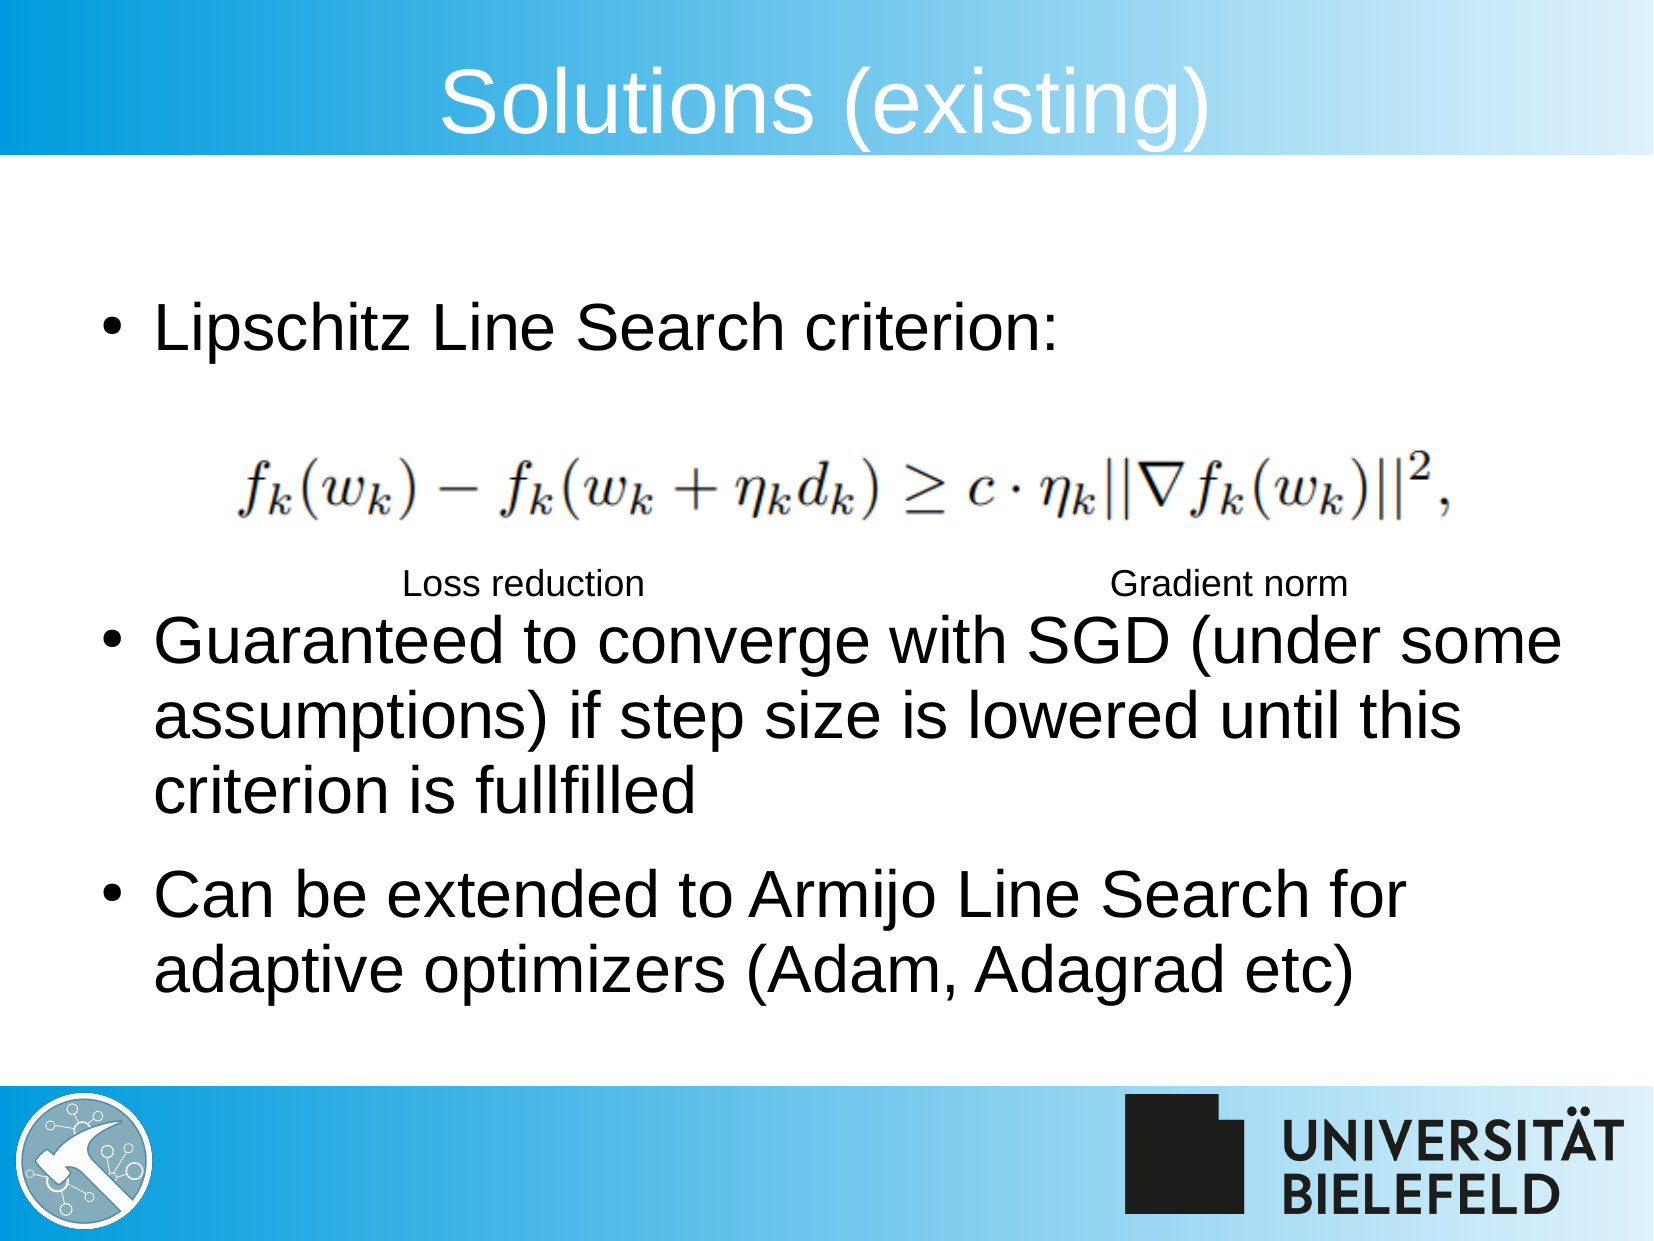

# Solutions (existing)
Lipschitz Line Search criterion:
Guaranteed to converge with SGD (under some assumptions) if step size is lowered until this criterion is fullfilled
Can be extended to Armijo Line Search for adaptive optimizers (Adam, Adagrad etc)
Loss reduction
Gradient norm